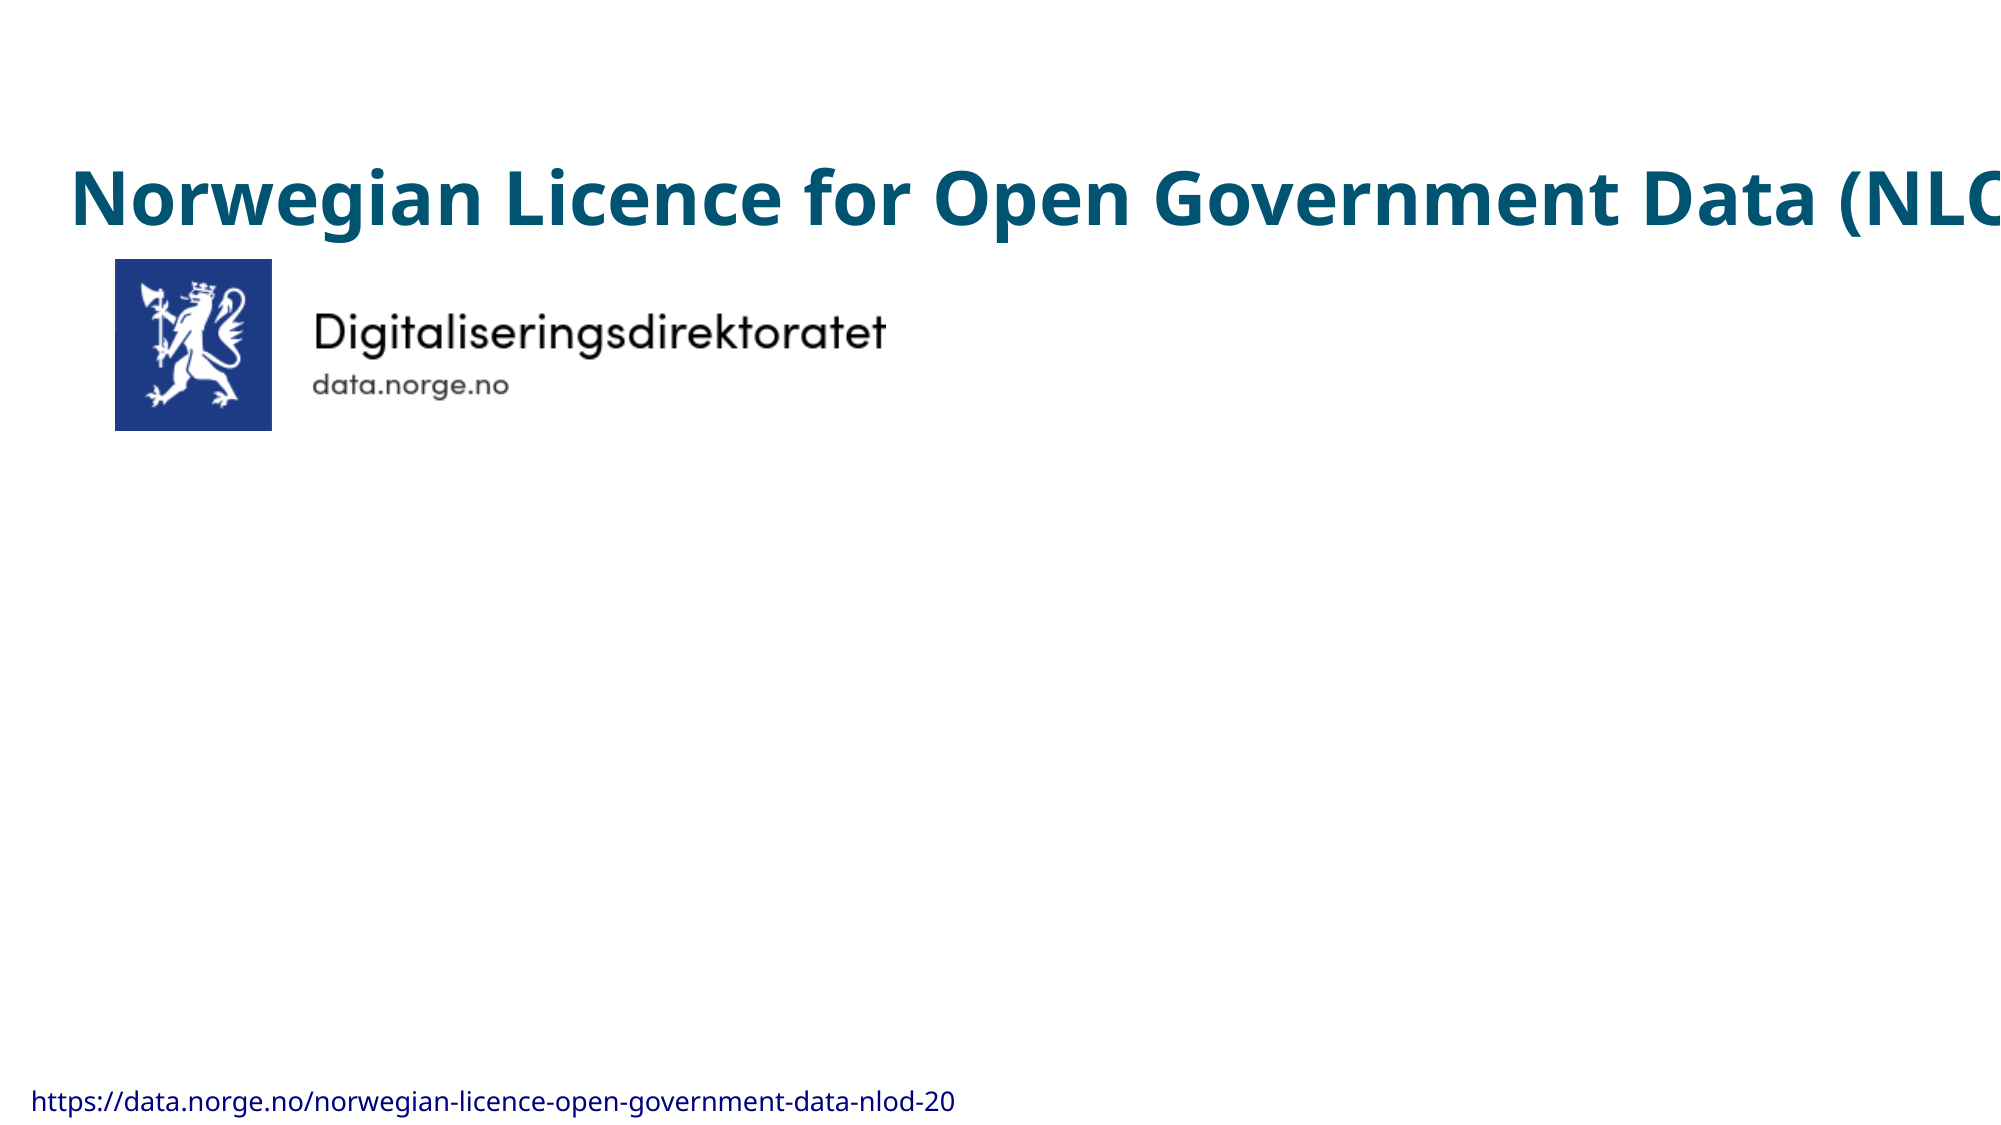

Norwegian Licence for Open Government Data (NLOD) 2.0
https://data.norge.no/norwegian-licence-open-government-data-nlod-20